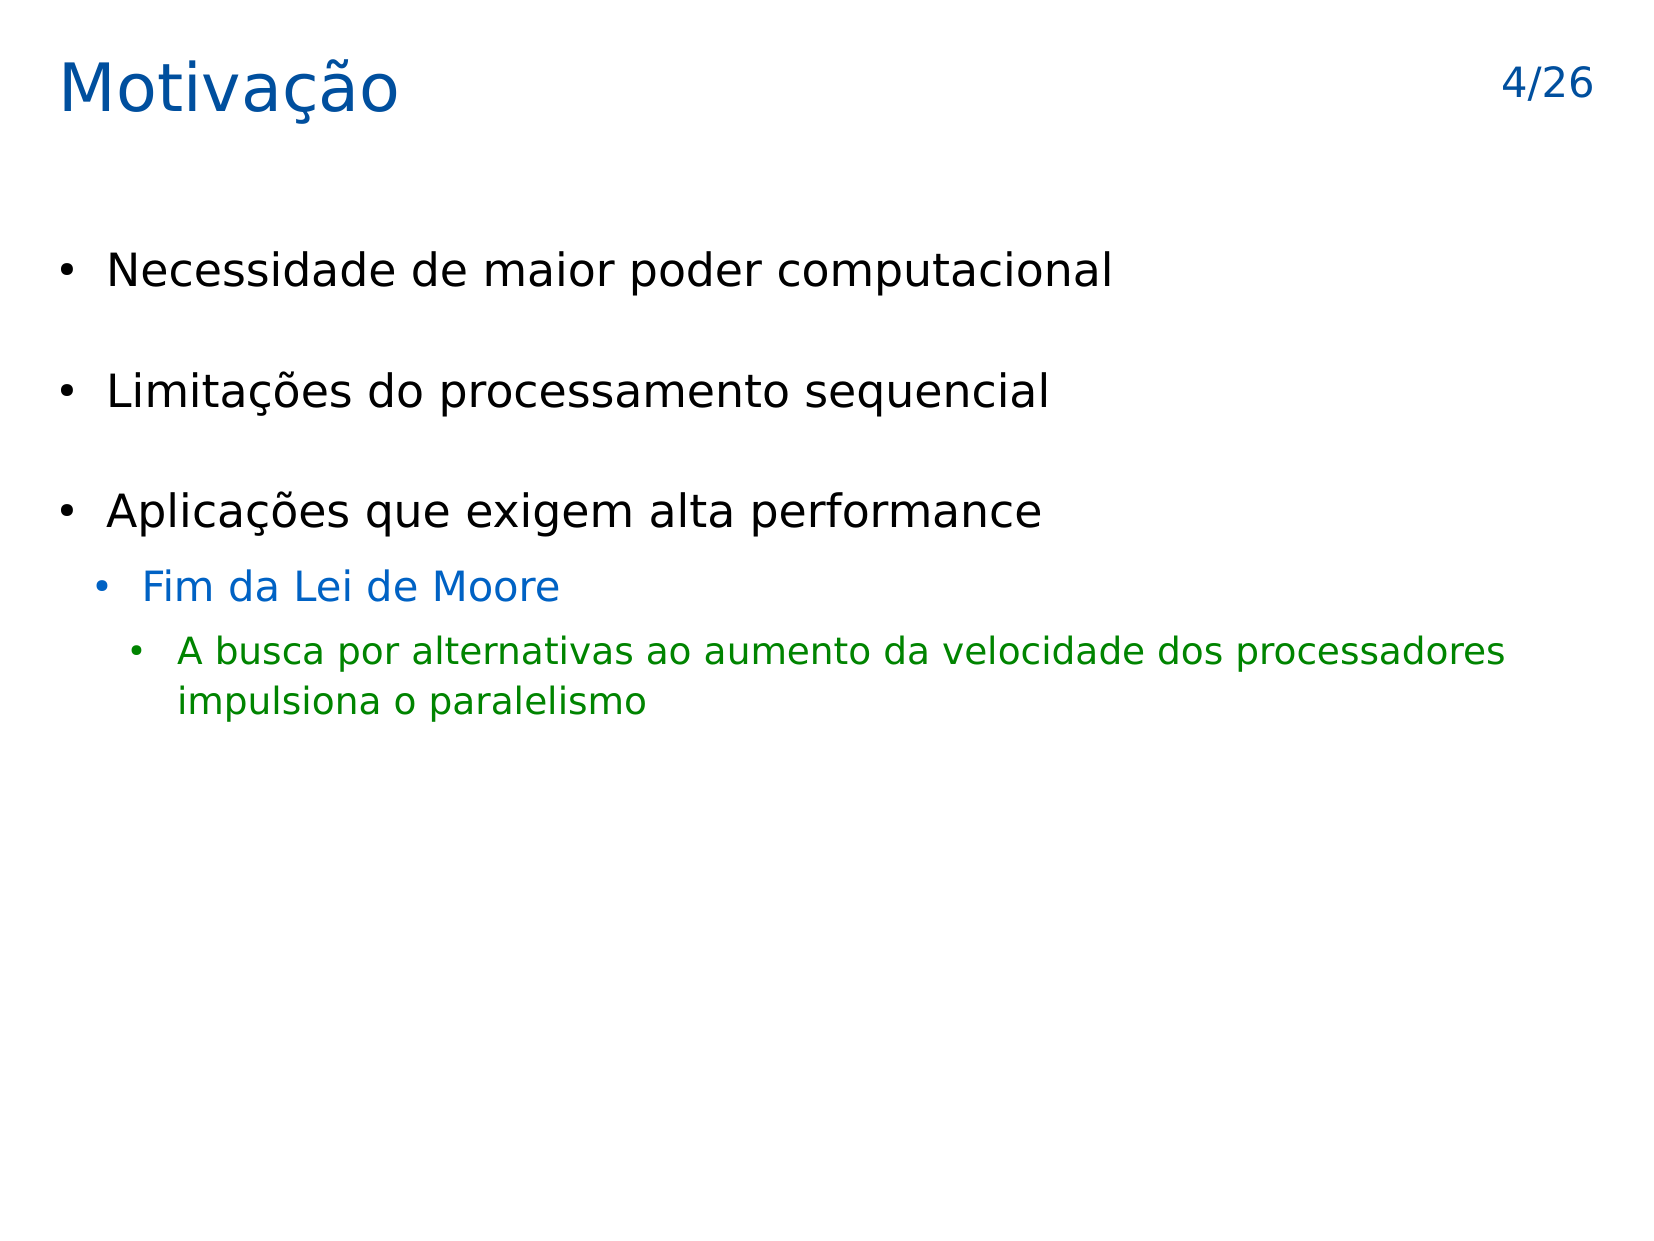

# Motivação
4
Necessidade de maior poder computacional
Limitações do processamento sequencial
Aplicações que exigem alta performance
Fim da Lei de Moore
A busca por alternativas ao aumento da velocidade dos processadores impulsiona o paralelismo